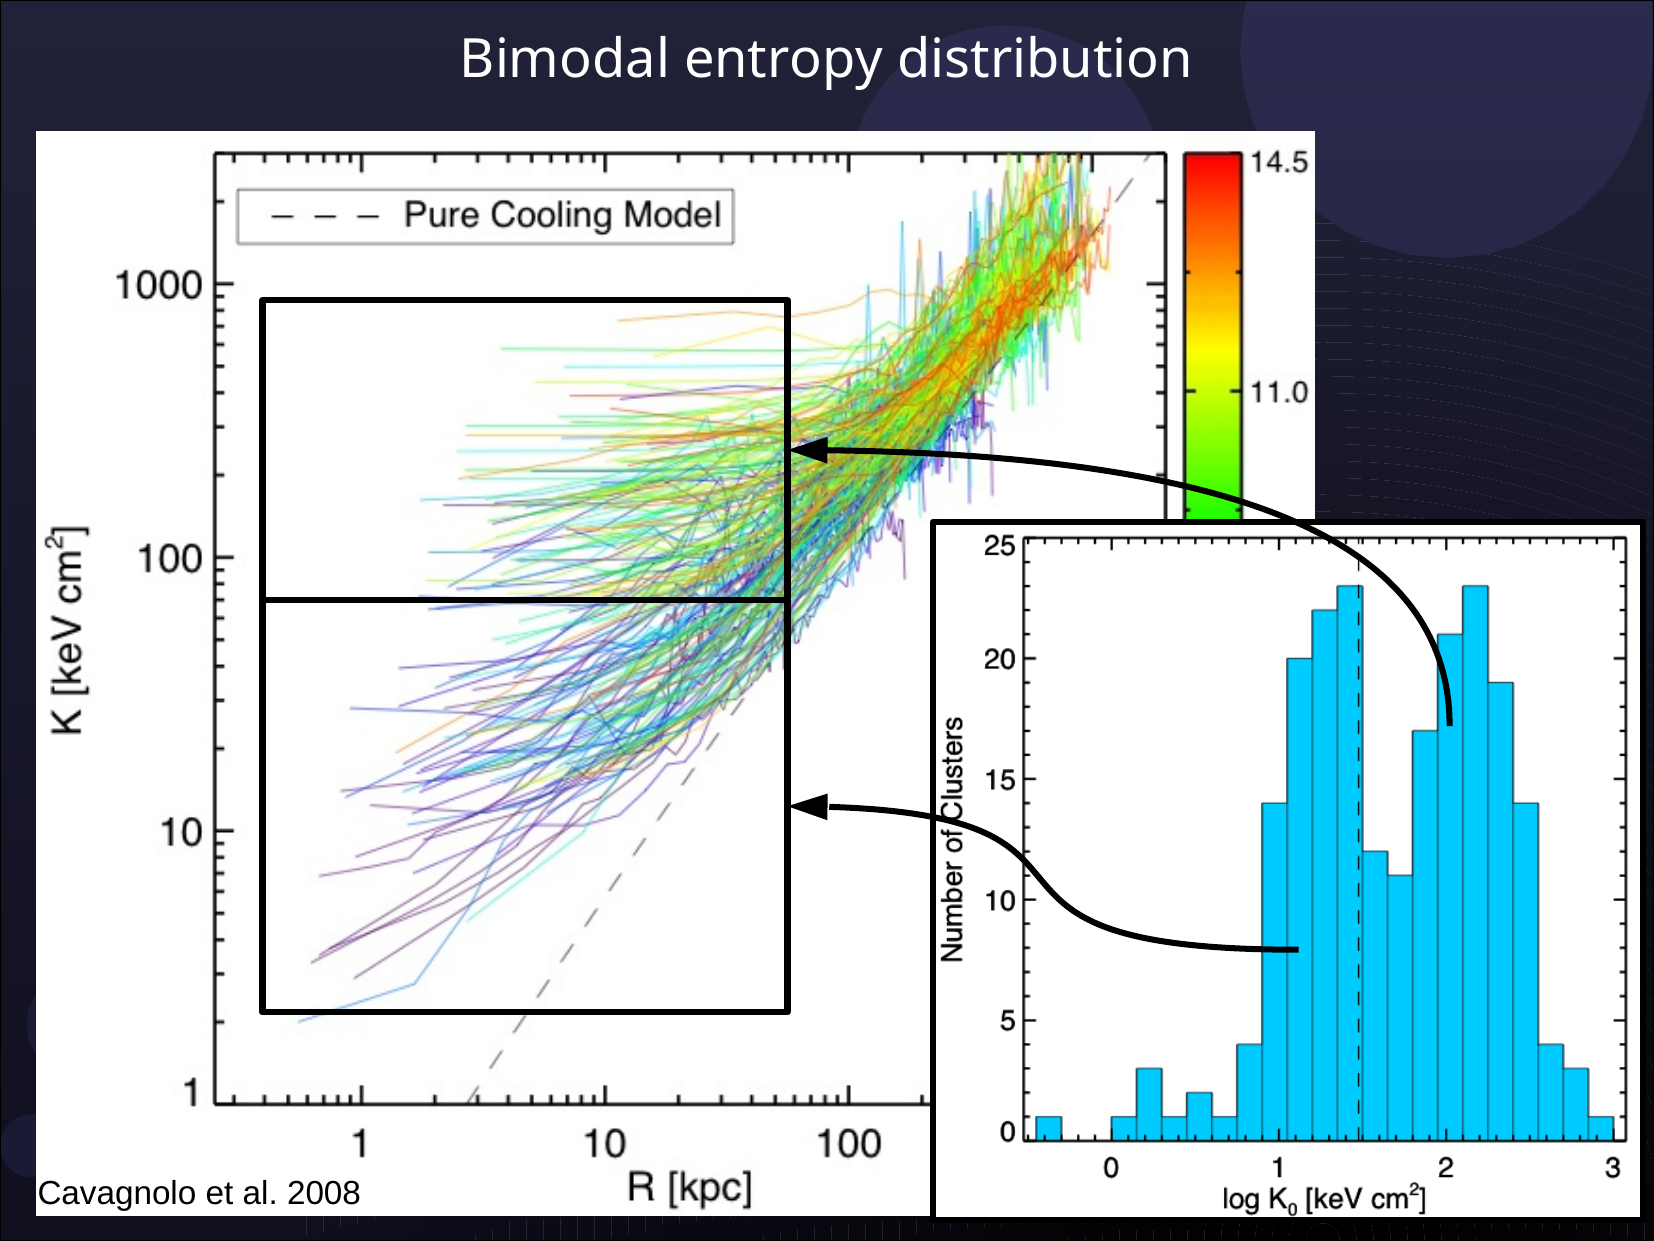

Bimodal entropy distribution
Cavagnolo et al. 2008